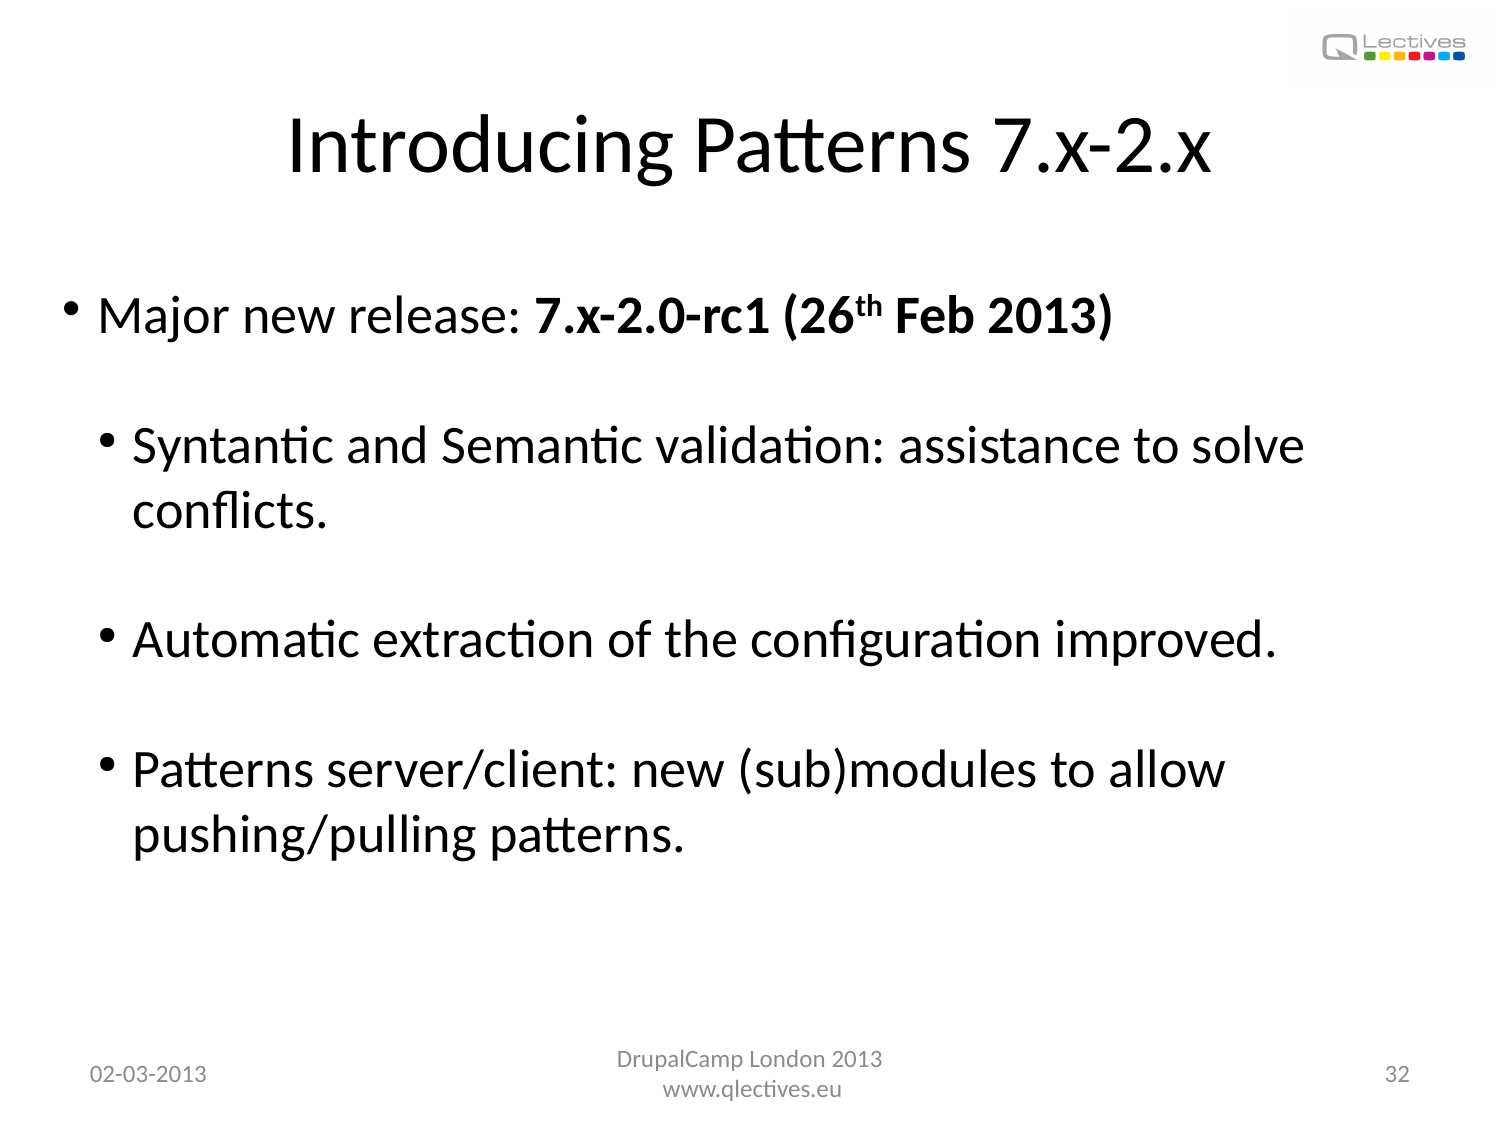

Introducing Patterns 7.x-2.x
Major new release: 7.x-2.0-rc1 (26th Feb 2013)
Syntantic and Semantic validation: assistance to solve conflicts.
Automatic extraction of the configuration improved.
Patterns server/client: new (sub)modules to allow pushing/pulling patterns.
02-03-2013
DrupalCamp London 2013
 www.qlectives.eu